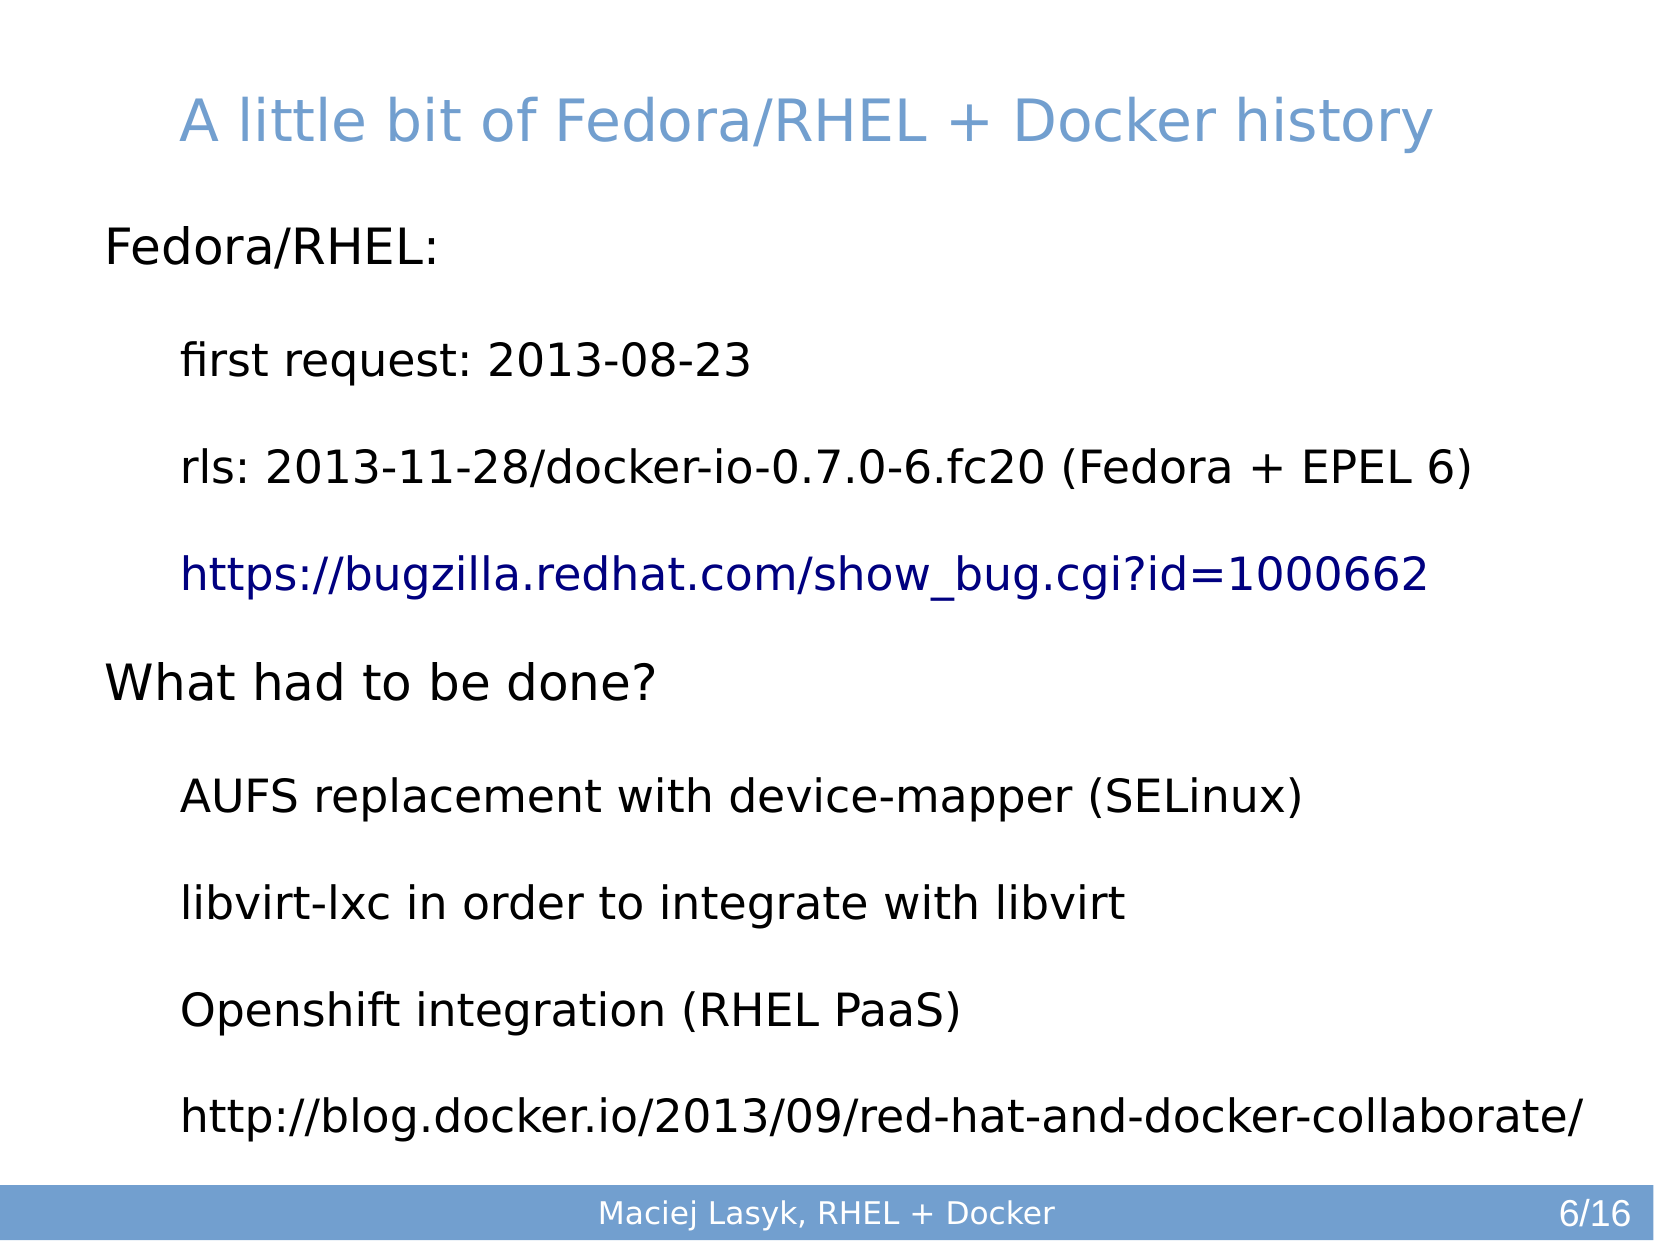

A little bit of Fedora/RHEL + Docker history
Fedora/RHEL:
	first request: 2013-08-23
	rls: 2013-11-28/docker-io-0.7.0-6.fc20 (Fedora + EPEL 6)
	https://bugzilla.redhat.com/show_bug.cgi?id=1000662
What had to be done?
	AUFS replacement with device-mapper (SELinux)
	libvirt-lxc in order to integrate with libvirt
	Openshift integration (RHEL PaaS)
	http://blog.docker.io/2013/09/red-hat-and-docker-collaborate/
 6/16
Maciej Lasyk, RHEL + Docker